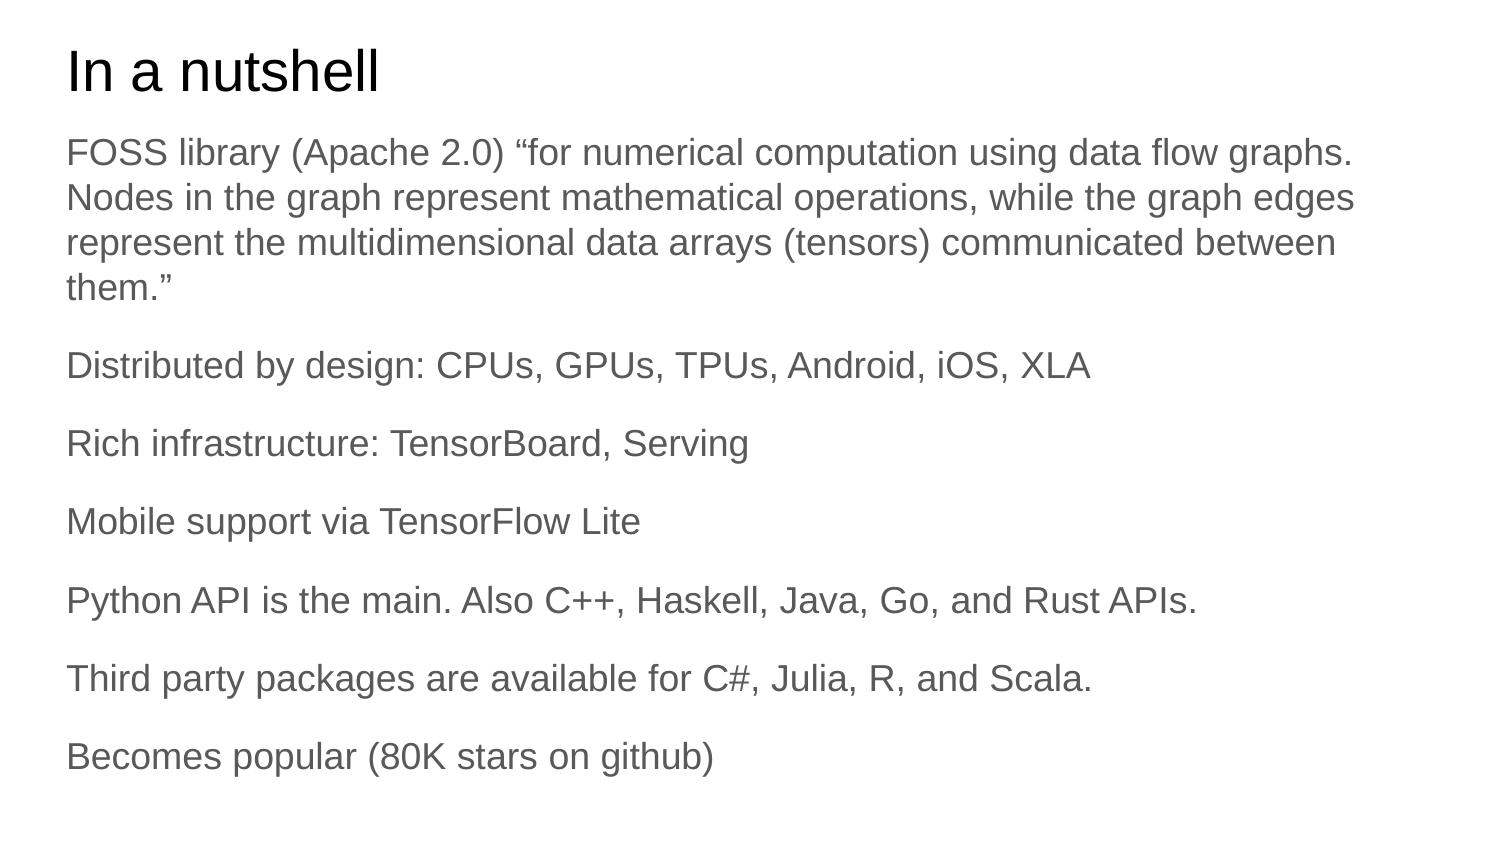

# In a nutshell
FOSS library (Apache 2.0) “for numerical computation using data flow graphs. Nodes in the graph represent mathematical operations, while the graph edges represent the multidimensional data arrays (tensors) communicated between them.”
Distributed by design: CPUs, GPUs, TPUs, Android, iOS, XLA
Rich infrastructure: TensorBoard, Serving
Mobile support via TensorFlow Lite
Python API is the main. Also C++, Haskell, Java, Go, and Rust APIs.
Third party packages are available for C#, Julia, R, and Scala.
Becomes popular (80K stars on github)